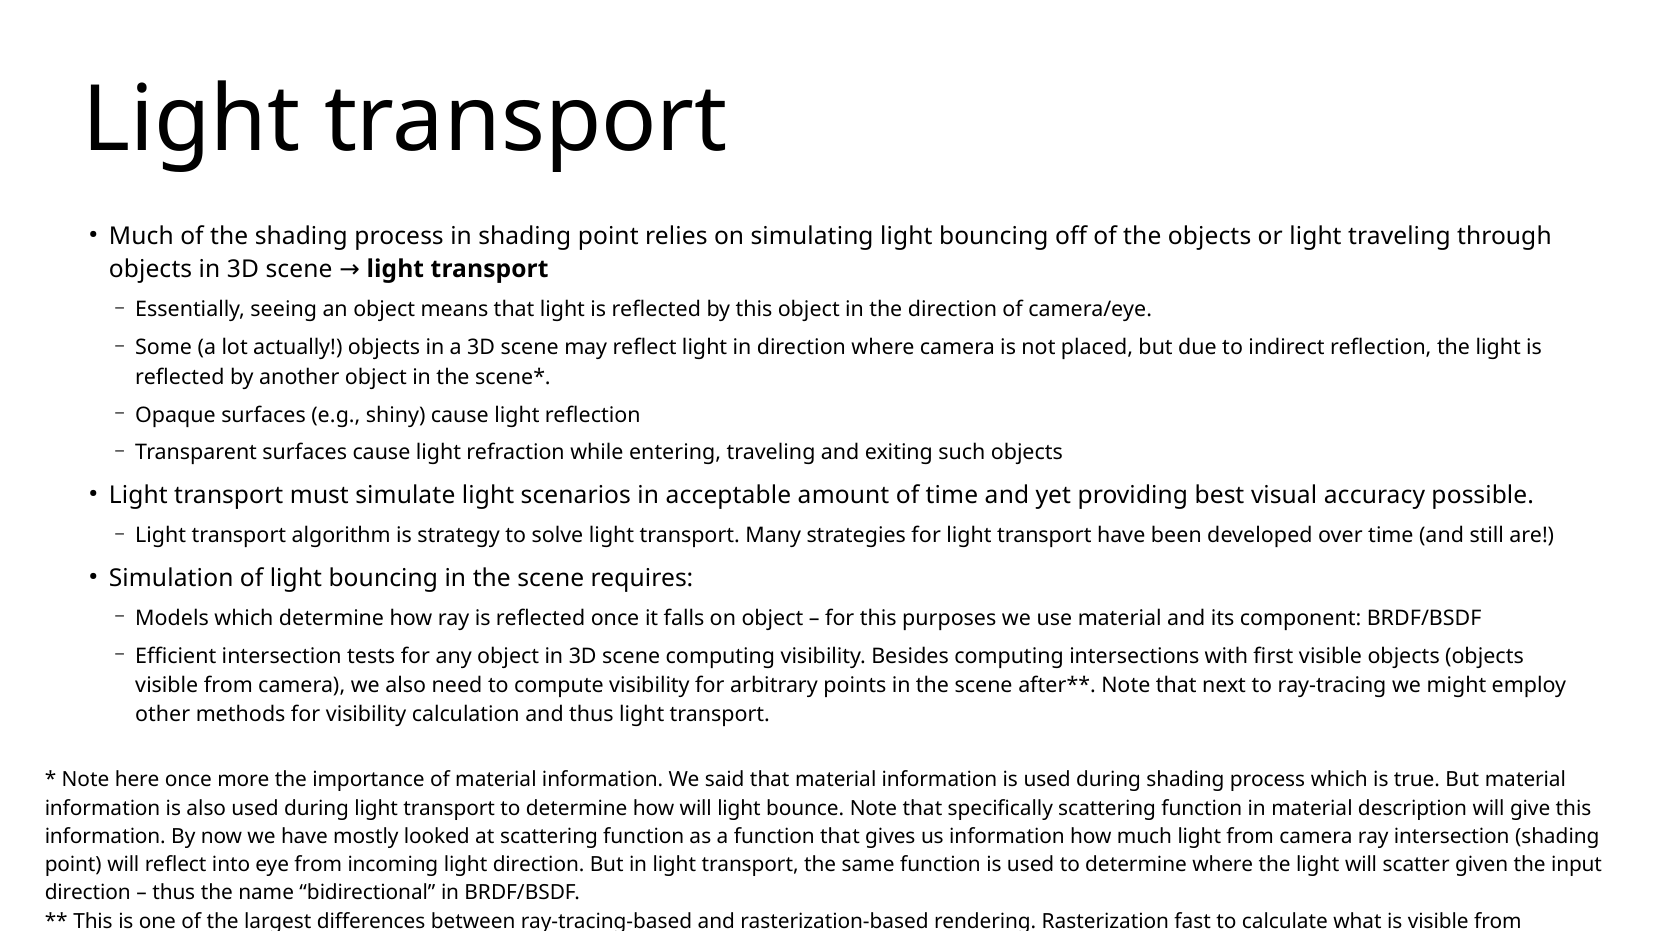

# Light transport
Much of the shading process in shading point relies on simulating light bouncing off of the objects or light traveling through objects in 3D scene → light transport
Essentially, seeing an object means that light is reflected by this object in the direction of camera/eye.
Some (a lot actually!) objects in a 3D scene may reflect light in direction where camera is not placed, but due to indirect reflection, the light is reflected by another object in the scene*.
Opaque surfaces (e.g., shiny) cause light reflection
Transparent surfaces cause light refraction while entering, traveling and exiting such objects
Light transport must simulate light scenarios in acceptable amount of time and yet providing best visual accuracy possible.
Light transport algorithm is strategy to solve light transport. Many strategies for light transport have been developed over time (and still are!)
Simulation of light bouncing in the scene requires:
Models which determine how ray is reflected once it falls on object – for this purposes we use material and its component: BRDF/BSDF
Efficient intersection tests for any object in 3D scene computing visibility. Besides computing intersections with first visible objects (objects visible from camera), we also need to compute visibility for arbitrary points in the scene after**. Note that next to ray-tracing we might employ other methods for visibility calculation and thus light transport.
* Note here once more the importance of material information. We said that material information is used during shading process which is true. But material information is also used during light transport to determine how will light bounce. Note that specifically scattering function in material description will give this information. By now we have mostly looked at scattering function as a function that gives us information how much light from camera ray intersection (shading point) will reflect into eye from incoming light direction. But in light transport, the same function is used to determine where the light will scatter given the input direction – thus the name “bidirectional” in BRDF/BSDF.
** This is one of the largest differences between ray-tracing-based and rasterization-based rendering. Rasterization fast to calculate what is visible from camera, but is is not suitable at all to give information which surfaces are visible to surfaces visible from camera and not to mention arbitrary suface visibility which is important for quality light transport. There are some approaches in radiosity light transport utilizing hemisphere and hemicube,but they are extremly slow – INVESTIGATE!.